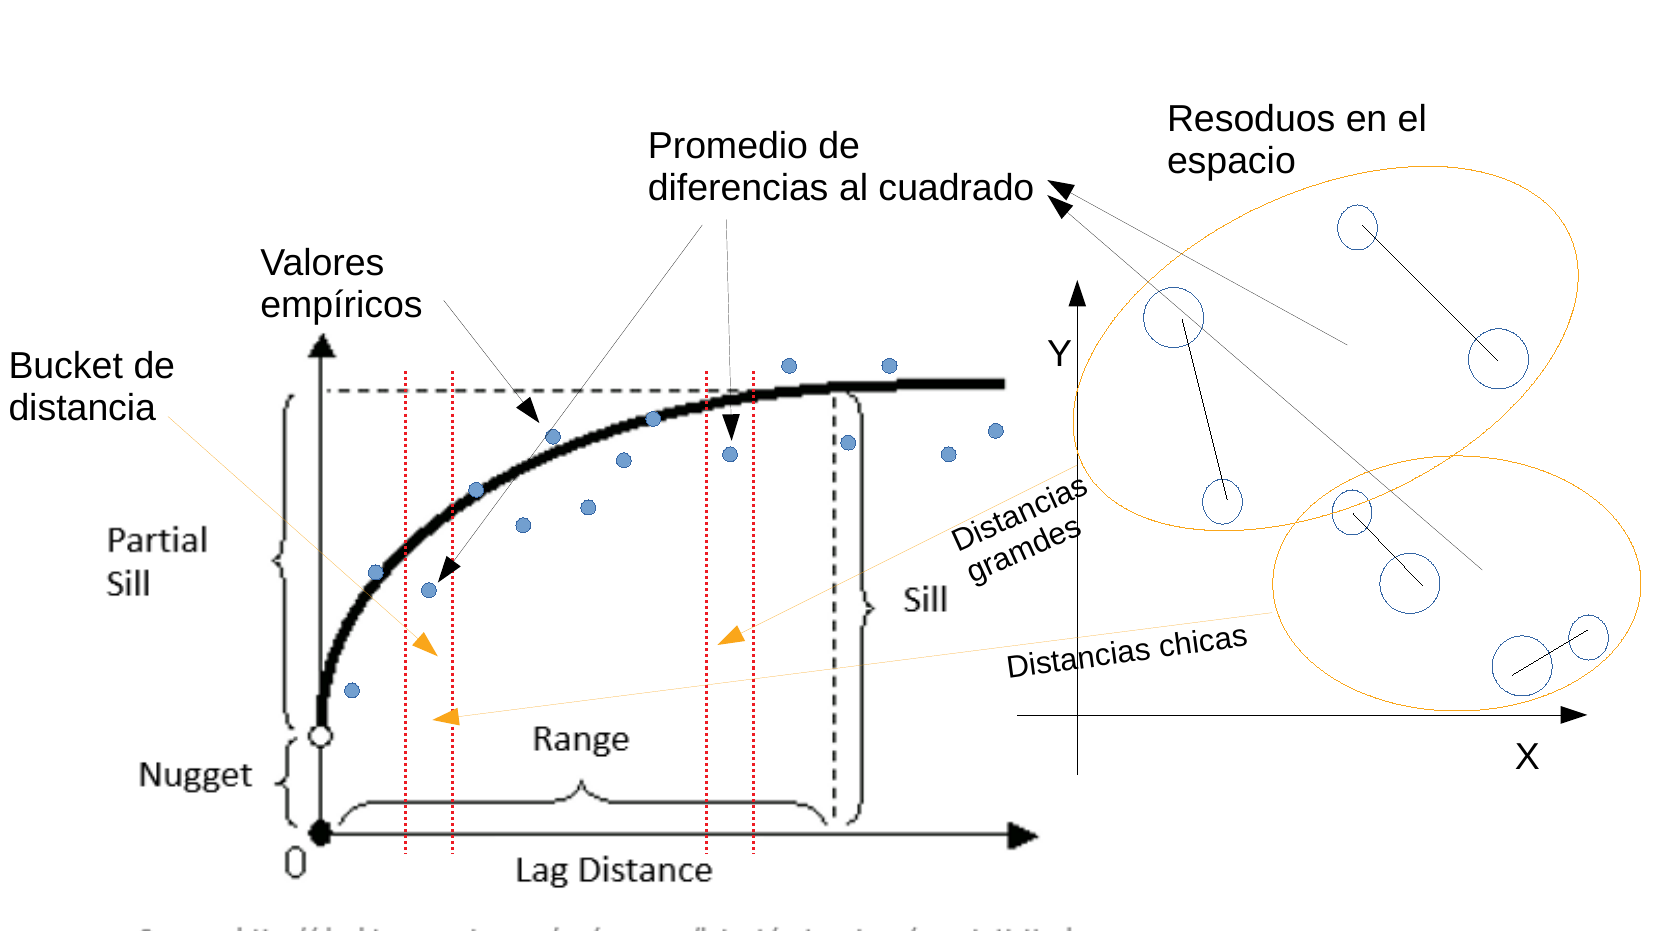

Resoduos en el espacio
Promedio de diferencias al cuadrado
Valores empíricos
Y
Bucket de distancia
Distancias
gramdes
Distancias chicas
X